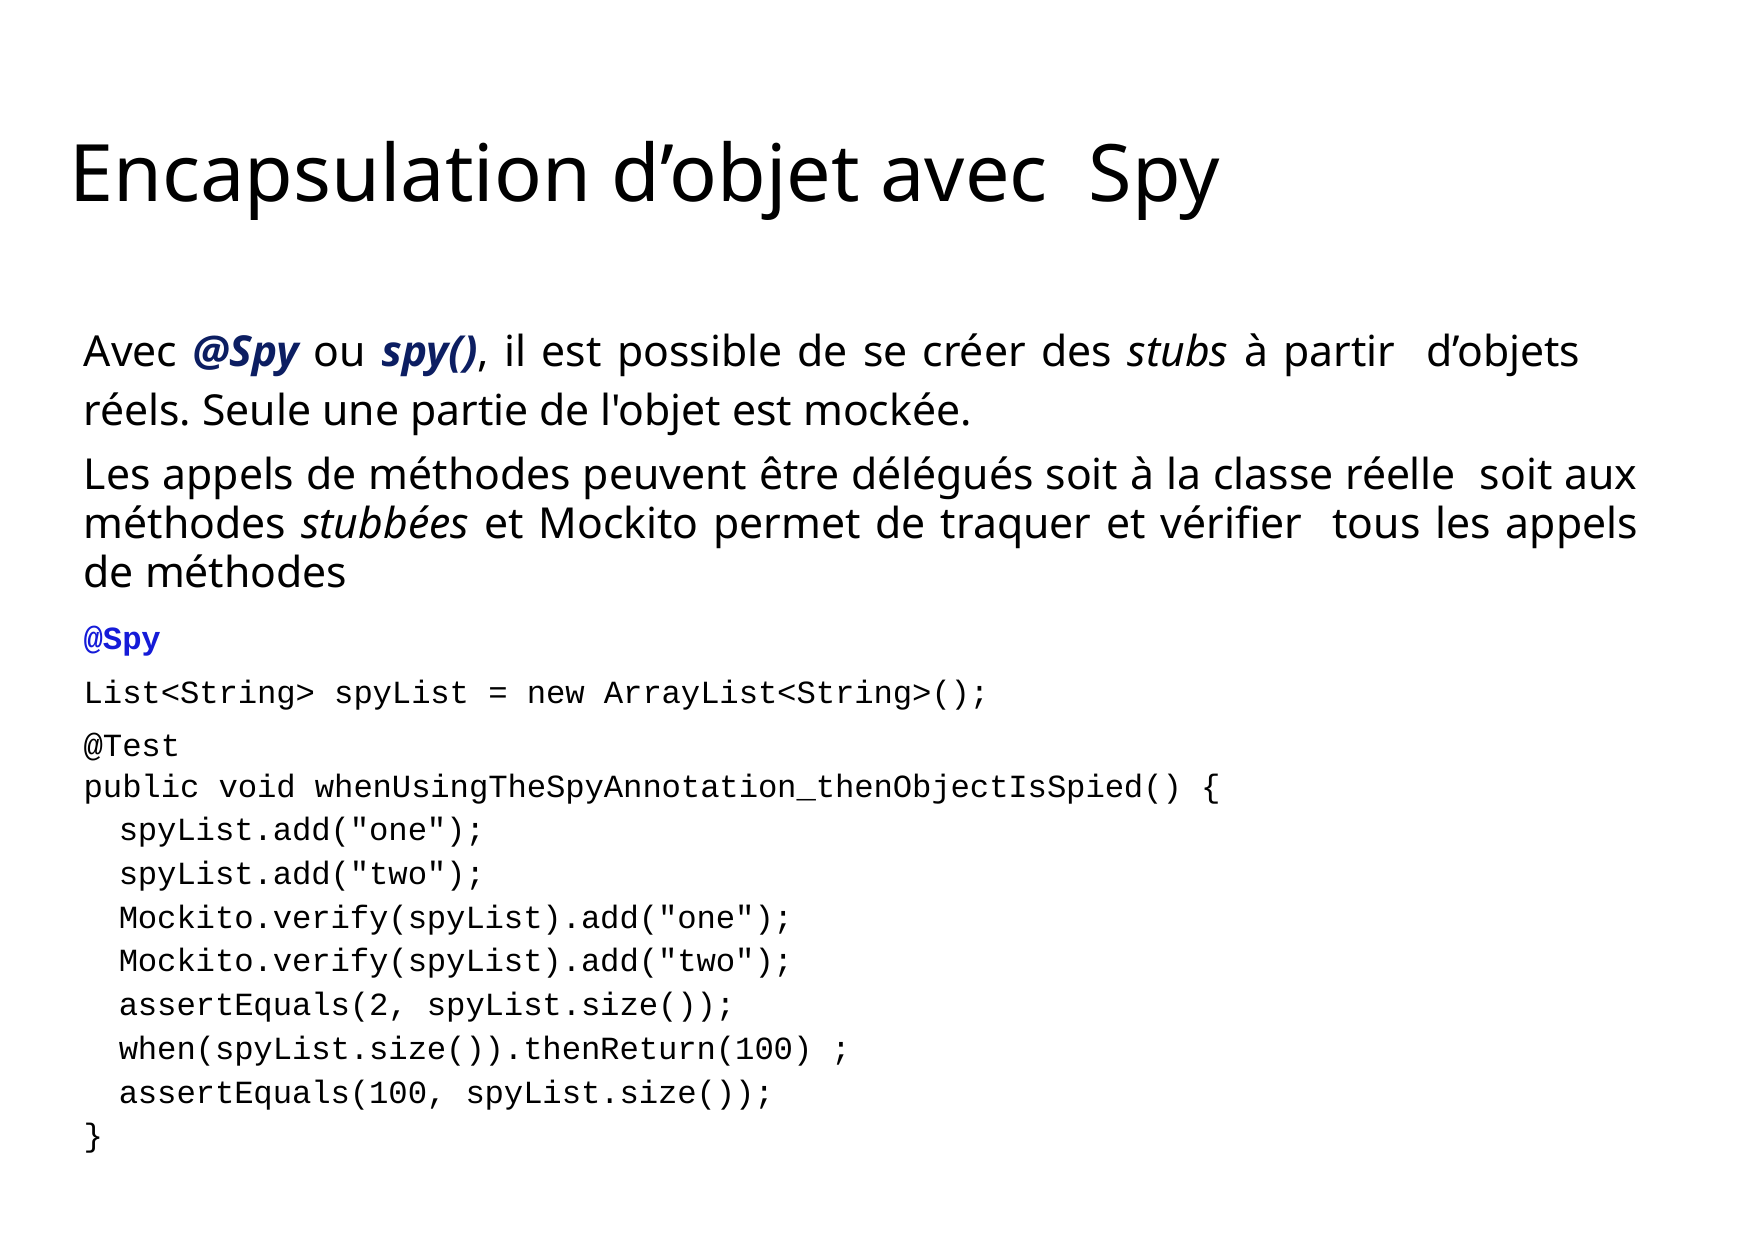

# Encapsulation d’objet avec Spy
Avec @Spy ou spy(), il est possible de se créer des stubs à partir d’objets réels. Seule une partie de l'objet est mockée.
Les appels de méthodes peuvent être délégués soit à la classe réelle soit aux méthodes stubbées et Mockito permet de traquer et vérifier tous les appels de méthodes
@Spy
List<String> spyList = new ArrayList<String>(); @Test
public void whenUsingTheSpyAnnotation_thenObjectIsSpied() {
spyList.add("one");
spyList.add("two"); Mockito.verify(spyList).add("one"); Mockito.verify(spyList).add("two"); assertEquals(2, spyList.size()); when(spyList.size()).thenReturn(100) ; assertEquals(100, spyList.size());
}